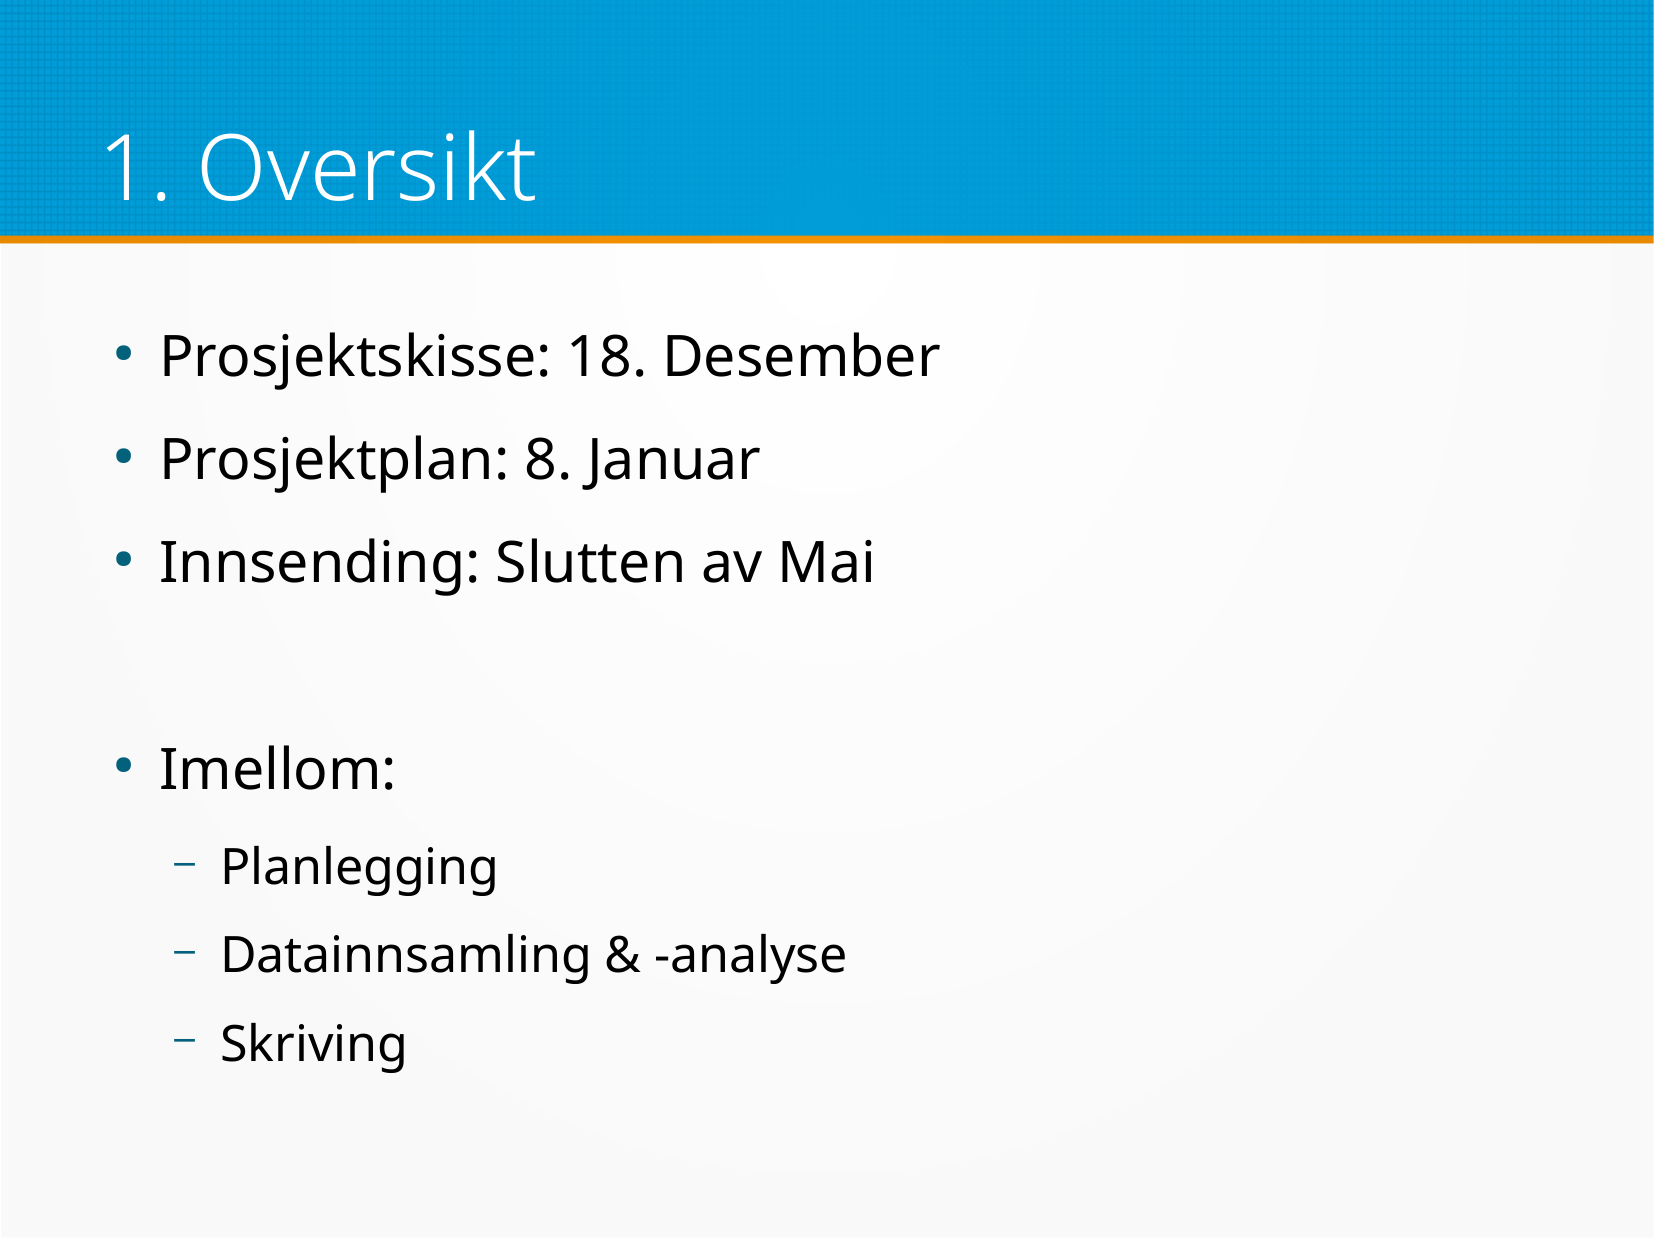

1. Oversikt
# Prosjektskisse: 18. Desember
Prosjektplan: 8. Januar
Innsending: Slutten av Mai
Imellom:
Planlegging
Datainnsamling & -analyse
Skriving